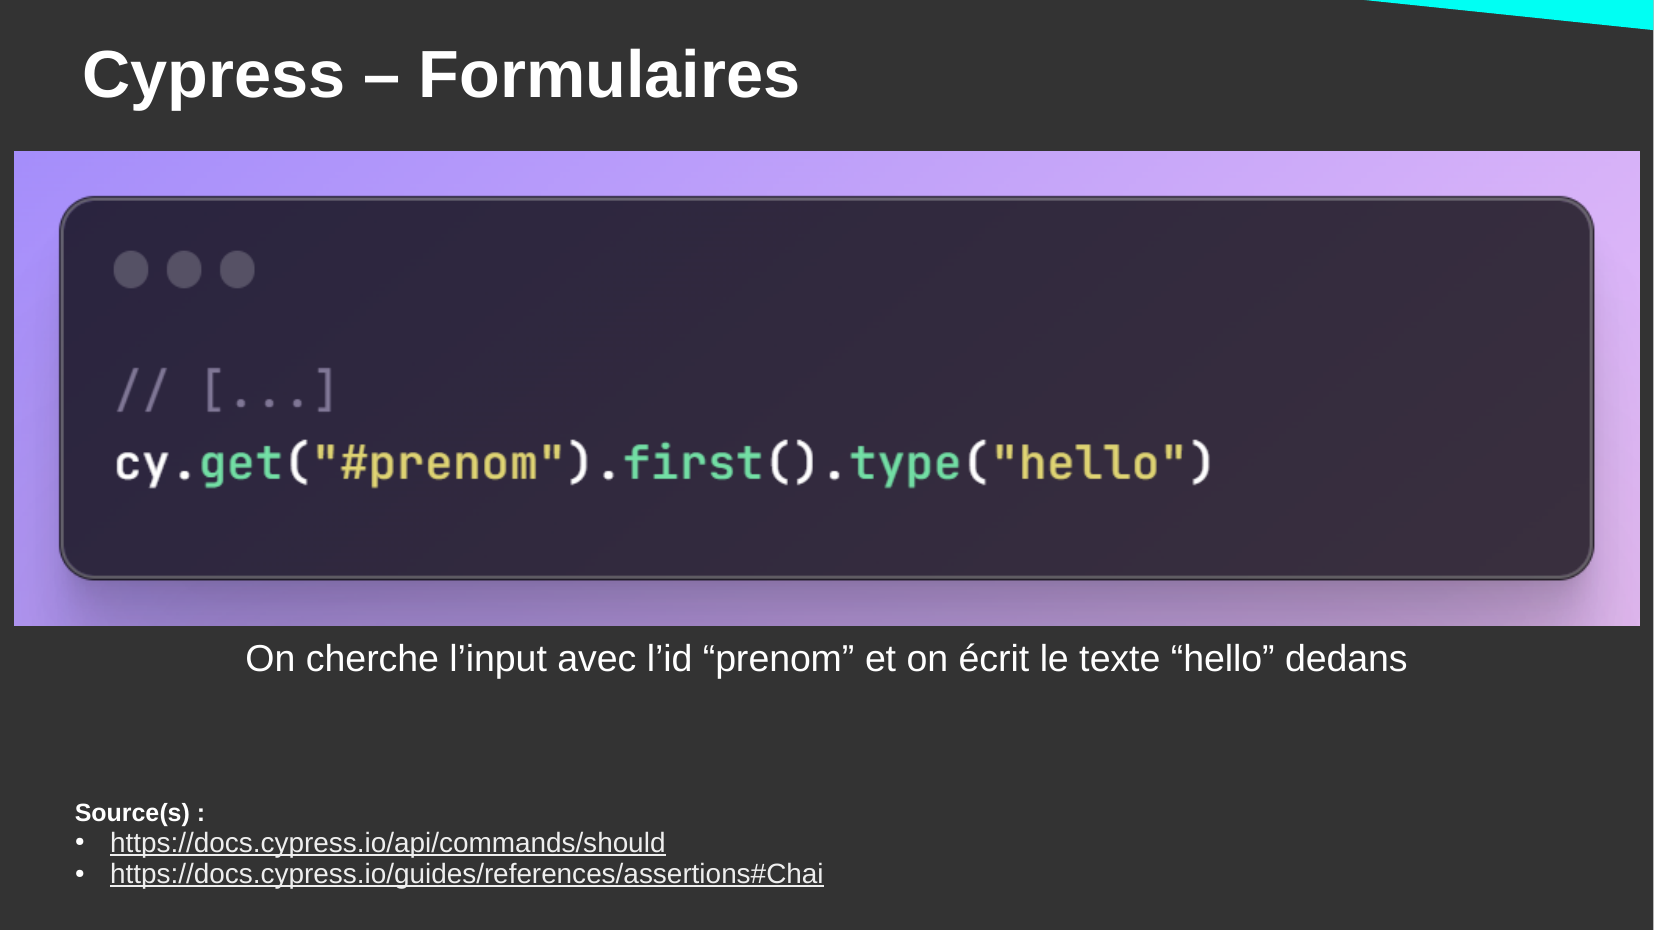

# Cypress – Formulaires
On cherche l’input avec l’id “prenom” et on écrit le texte “hello” dedans
Source(s) :
https://docs.cypress.io/api/commands/should
https://docs.cypress.io/guides/references/assertions#Chai